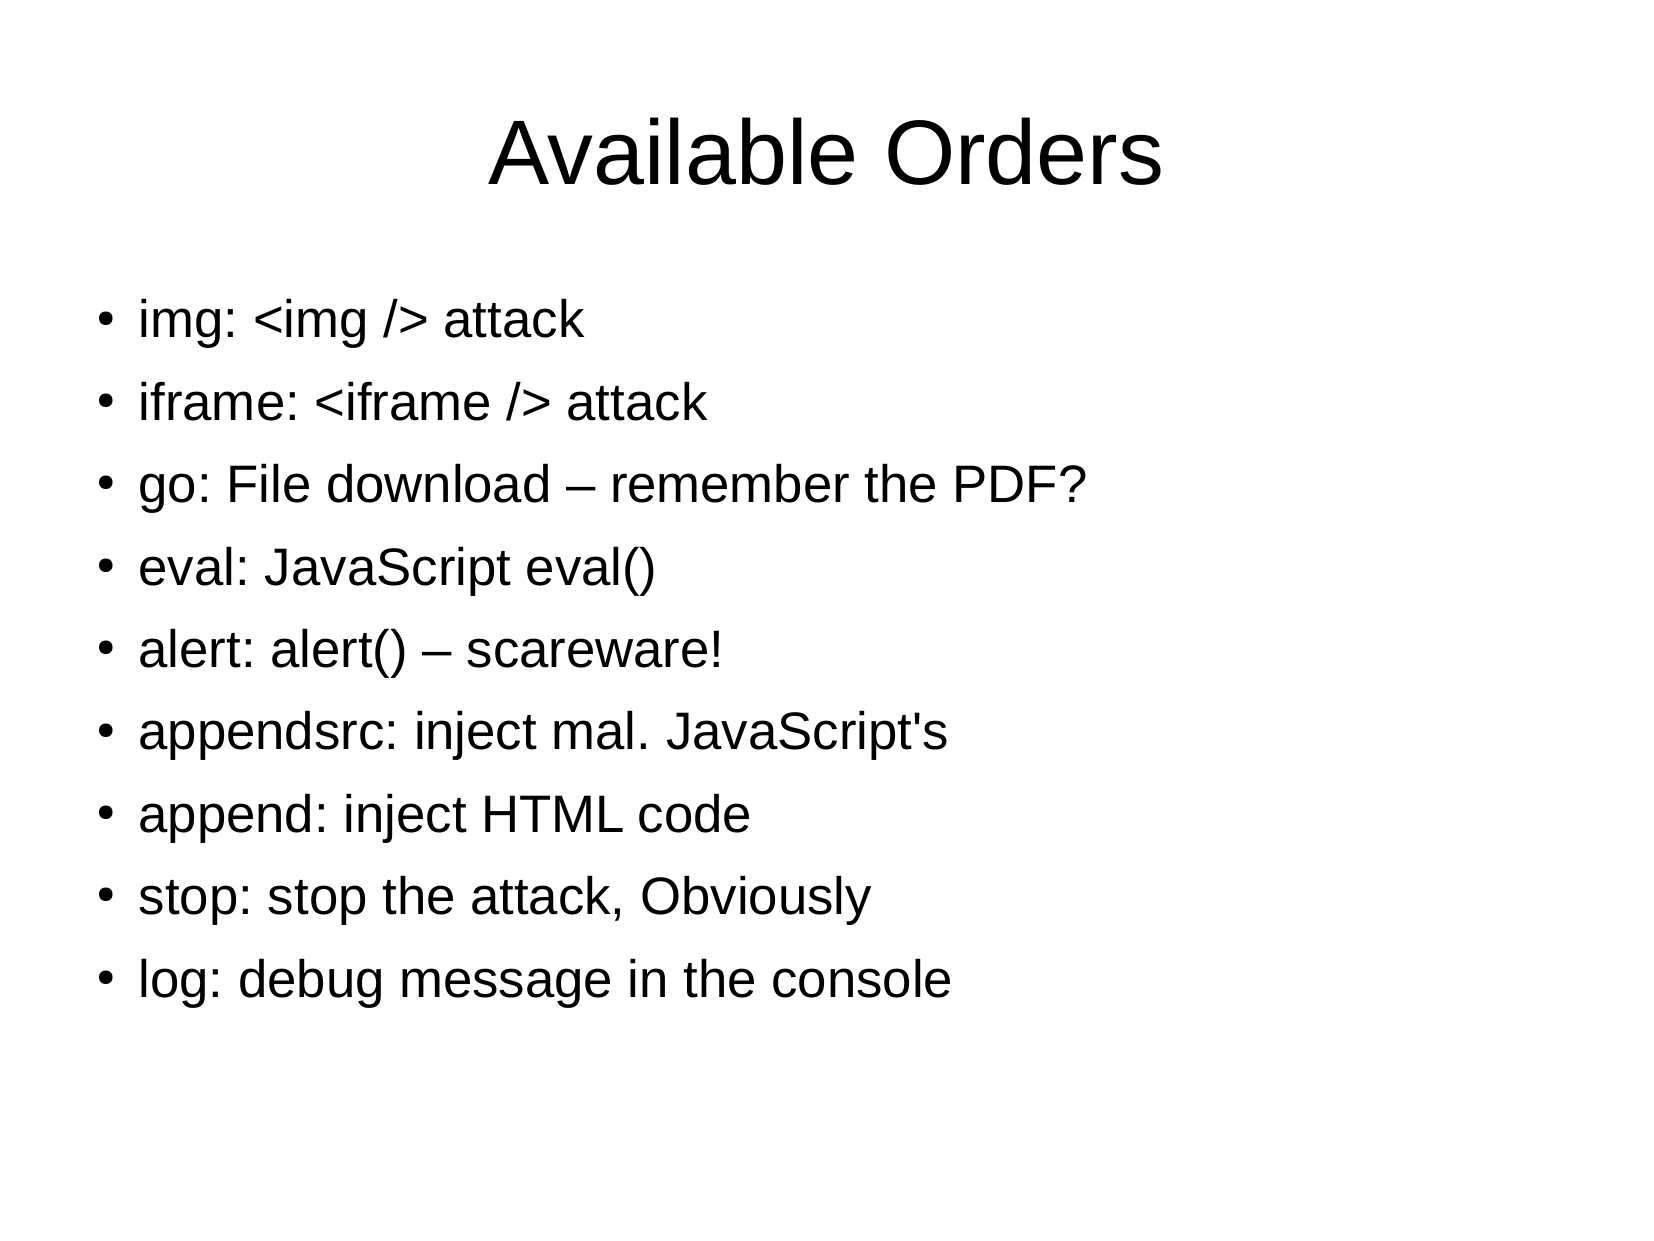

# Available Orders
img: <img /> attack
iframe: <iframe /> attack
go: File download – remember the PDF?
eval: JavaScript eval()
alert: alert() – scareware!
appendsrc: inject mal. JavaScript's
append: inject HTML code
stop: stop the attack, Obviously
log: debug message in the console